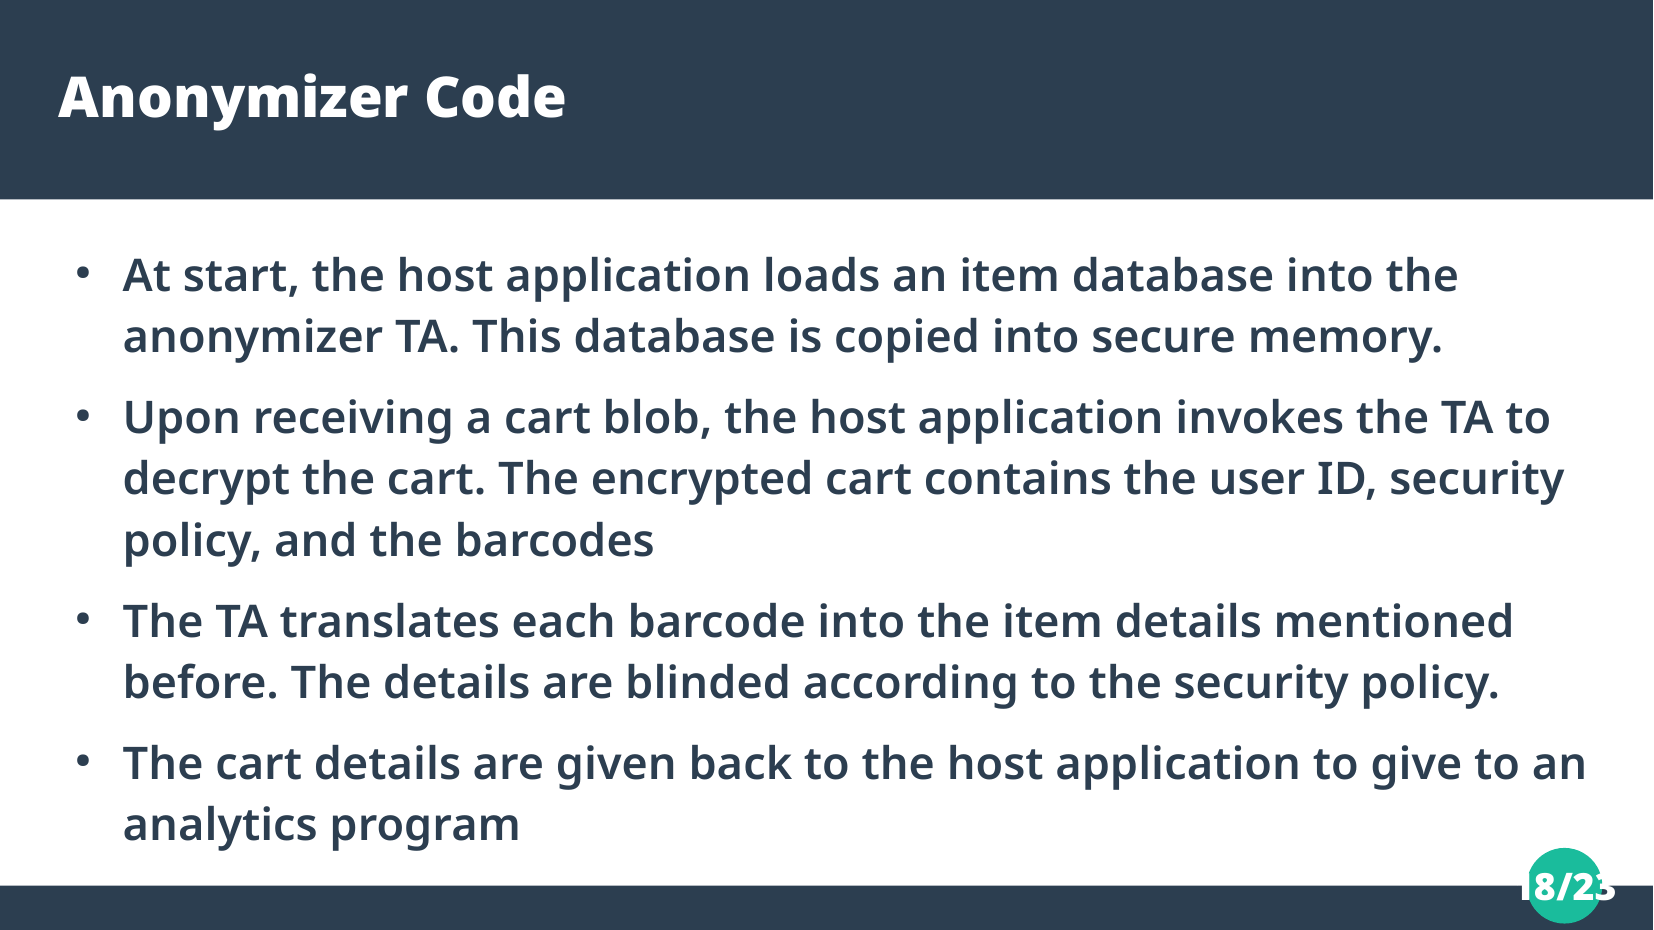

# Anonymizer Code
At start, the host application loads an item database into the anonymizer TA. This database is copied into secure memory.
Upon receiving a cart blob, the host application invokes the TA to decrypt the cart. The encrypted cart contains the user ID, security policy, and the barcodes
The TA translates each barcode into the item details mentioned before. The details are blinded according to the security policy.
The cart details are given back to the host application to give to an analytics program